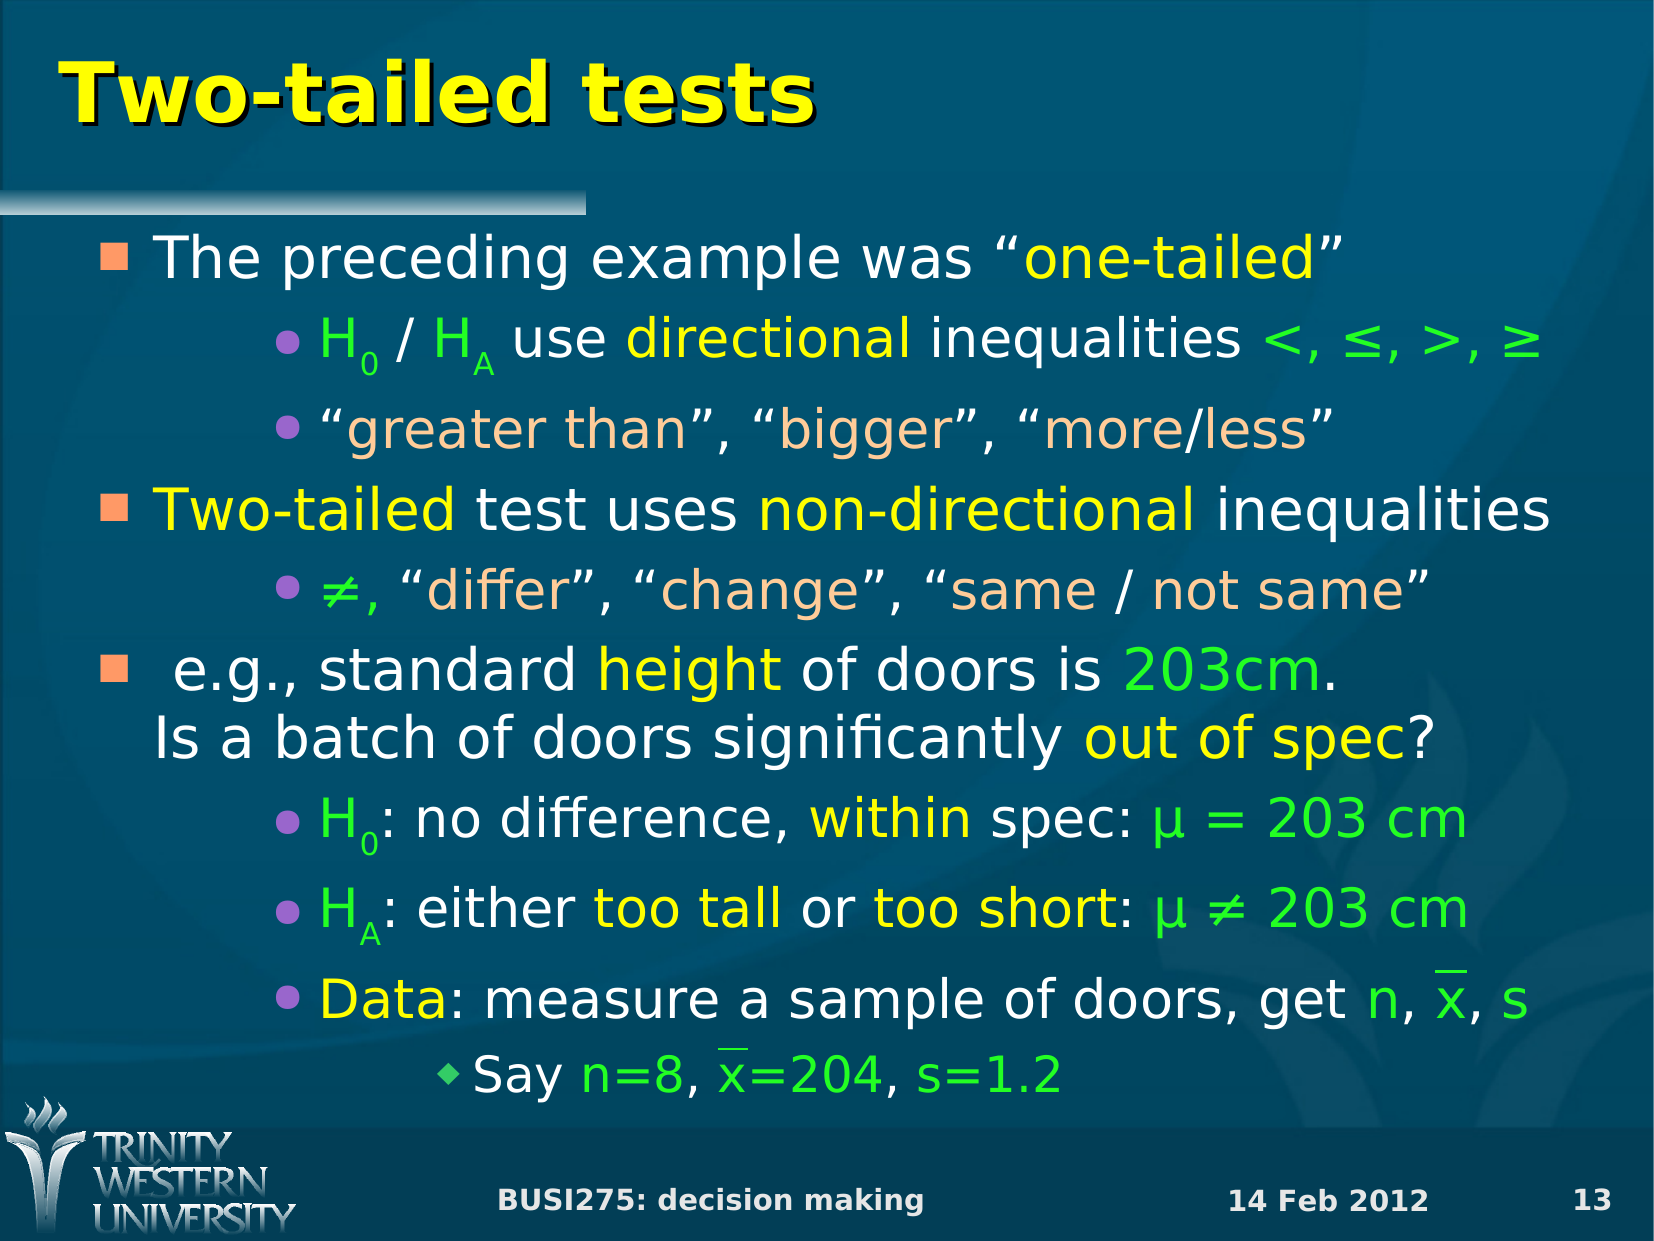

# Two-tailed tests
The preceding example was “one-tailed”
H0 / HA use directional inequalities <, ≤, >, ≥
“greater than”, “bigger”, “more/less”
Two-tailed test uses non-directional inequalities
≠, “differ”, “change”, “same / not same”
 e.g., standard height of doors is 203cm.
Is a batch of doors significantly out of spec?
H0: no difference, within spec: μ = 203 cm
HA: either too tall or too short: μ ≠ 203 cm
Data: measure a sample of doors, get n, x, s
Say n=8, x=204, s=1.2
BUSI275: decision making
14 Feb 2012
13